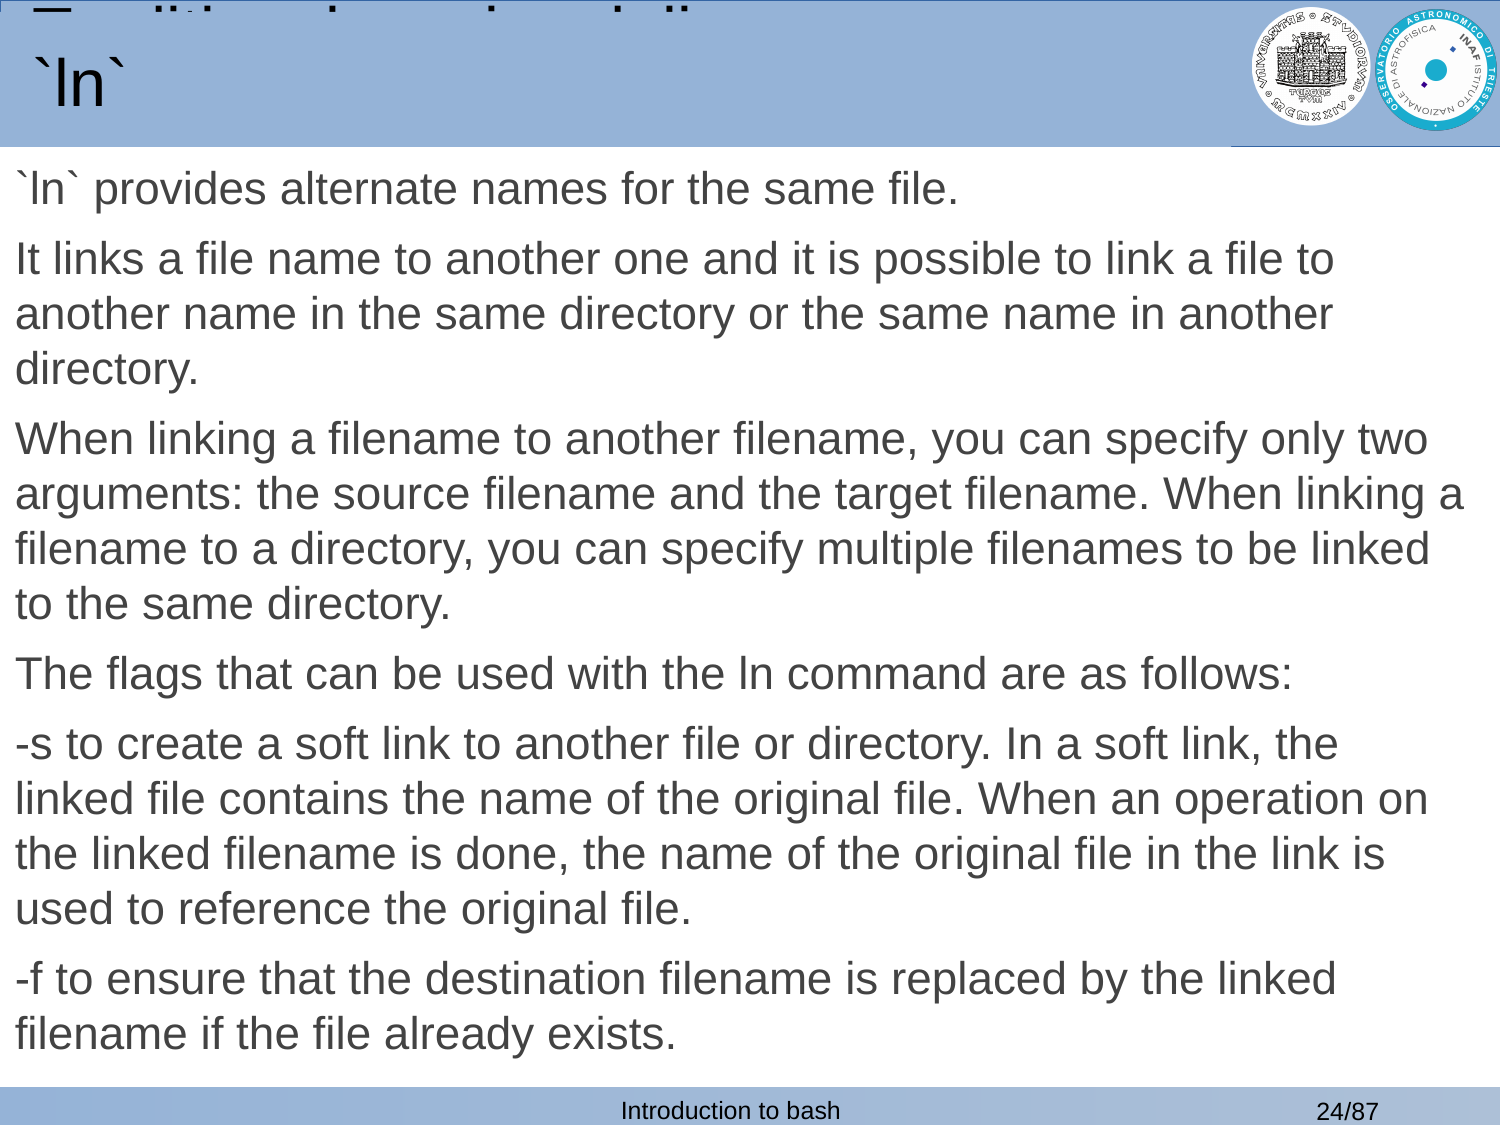

# Traditional service delivery
`ln`
`ln` provides alternate names for the same file.
It links a file name to another one and it is possible to link a file to another name in the same directory or the same name in another directory.
When linking a filename to another filename, you can specify only two arguments: the source filename and the target filename. When linking a filename to a directory, you can specify multiple filenames to be linked to the same directory.
The flags that can be used with the ln command are as follows:
-s to create a soft link to another file or directory. In a soft link, the linked file contains the name of the original file. When an operation on the linked filename is done, the name of the original file in the link is used to reference the original file.
-f to ensure that the destination filename is replaced by the linked filename if the file already exists.